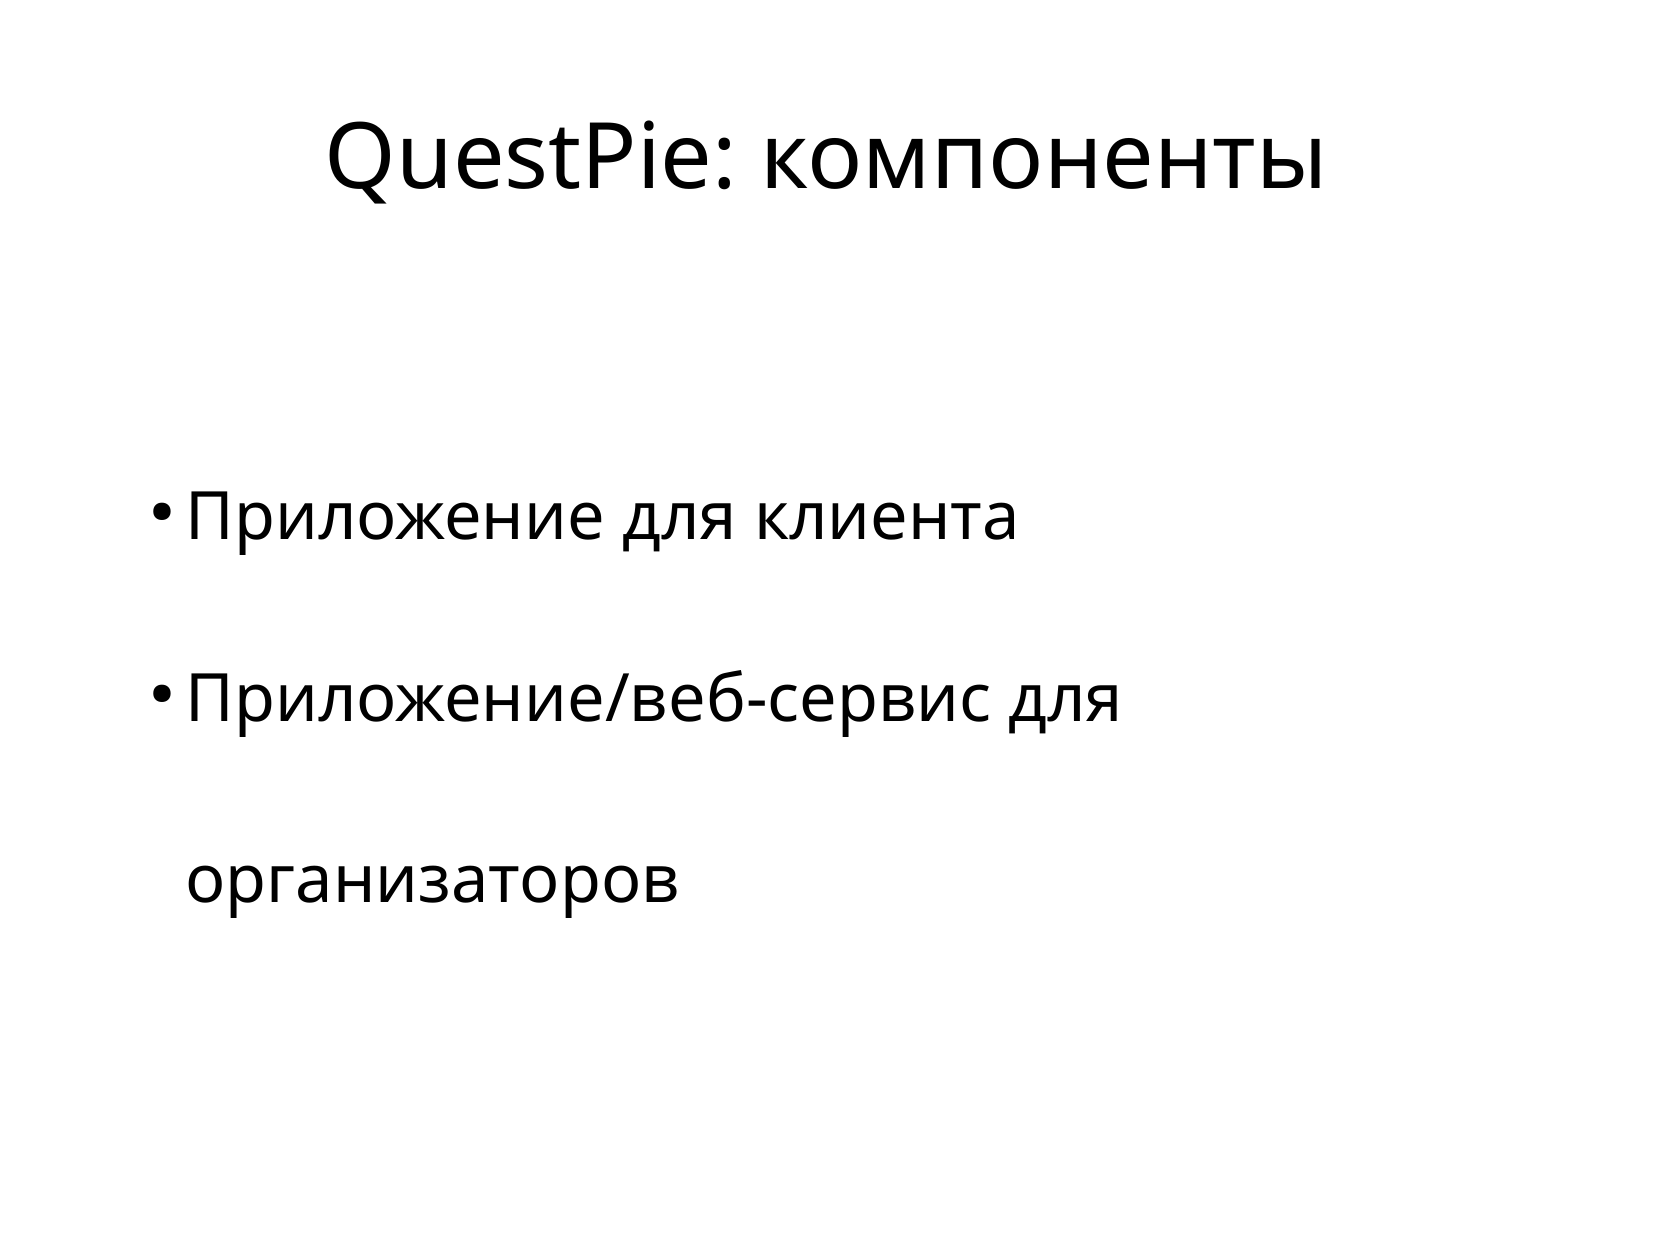

# QuestPie: компоненты
Приложение для клиента
Приложение/веб-сервис для организаторов